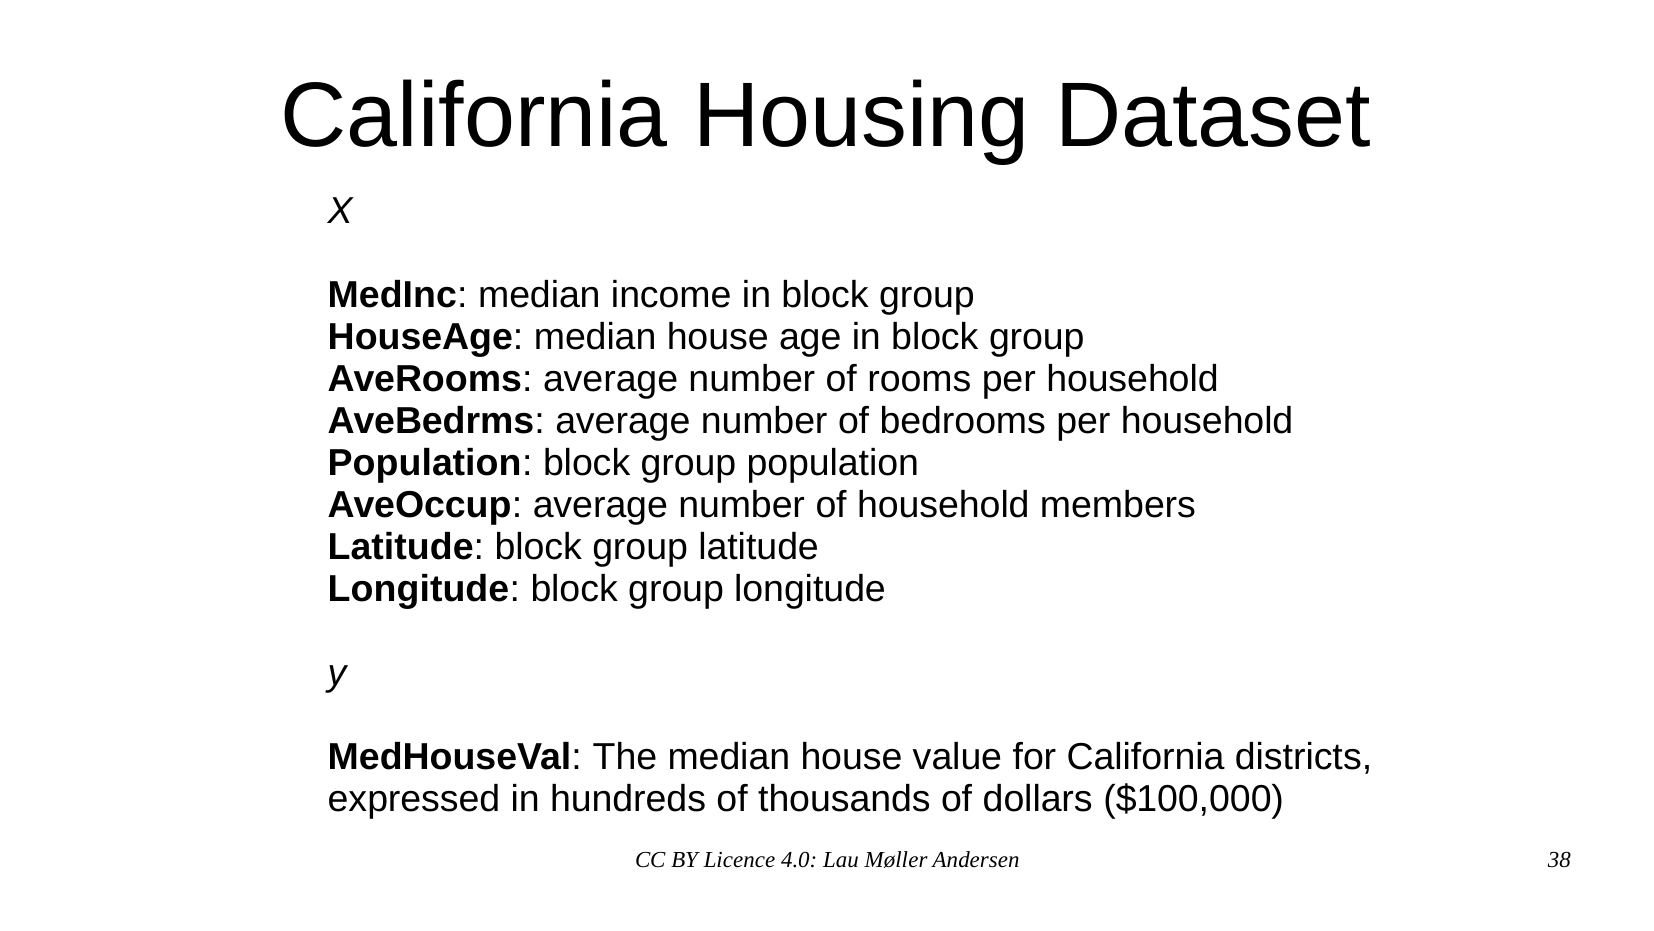

# California Housing Dataset
X
MedInc: median income in block group
HouseAge: median house age in block group
AveRooms: average number of rooms per household
AveBedrms: average number of bedrooms per household
Population: block group population
AveOccup: average number of household members
Latitude: block group latitude
Longitude: block group longitude
y
MedHouseVal: The median house value for California districts, expressed in hundreds of thousands of dollars ($100,000)
CC BY Licence 4.0: Lau Møller Andersen
38